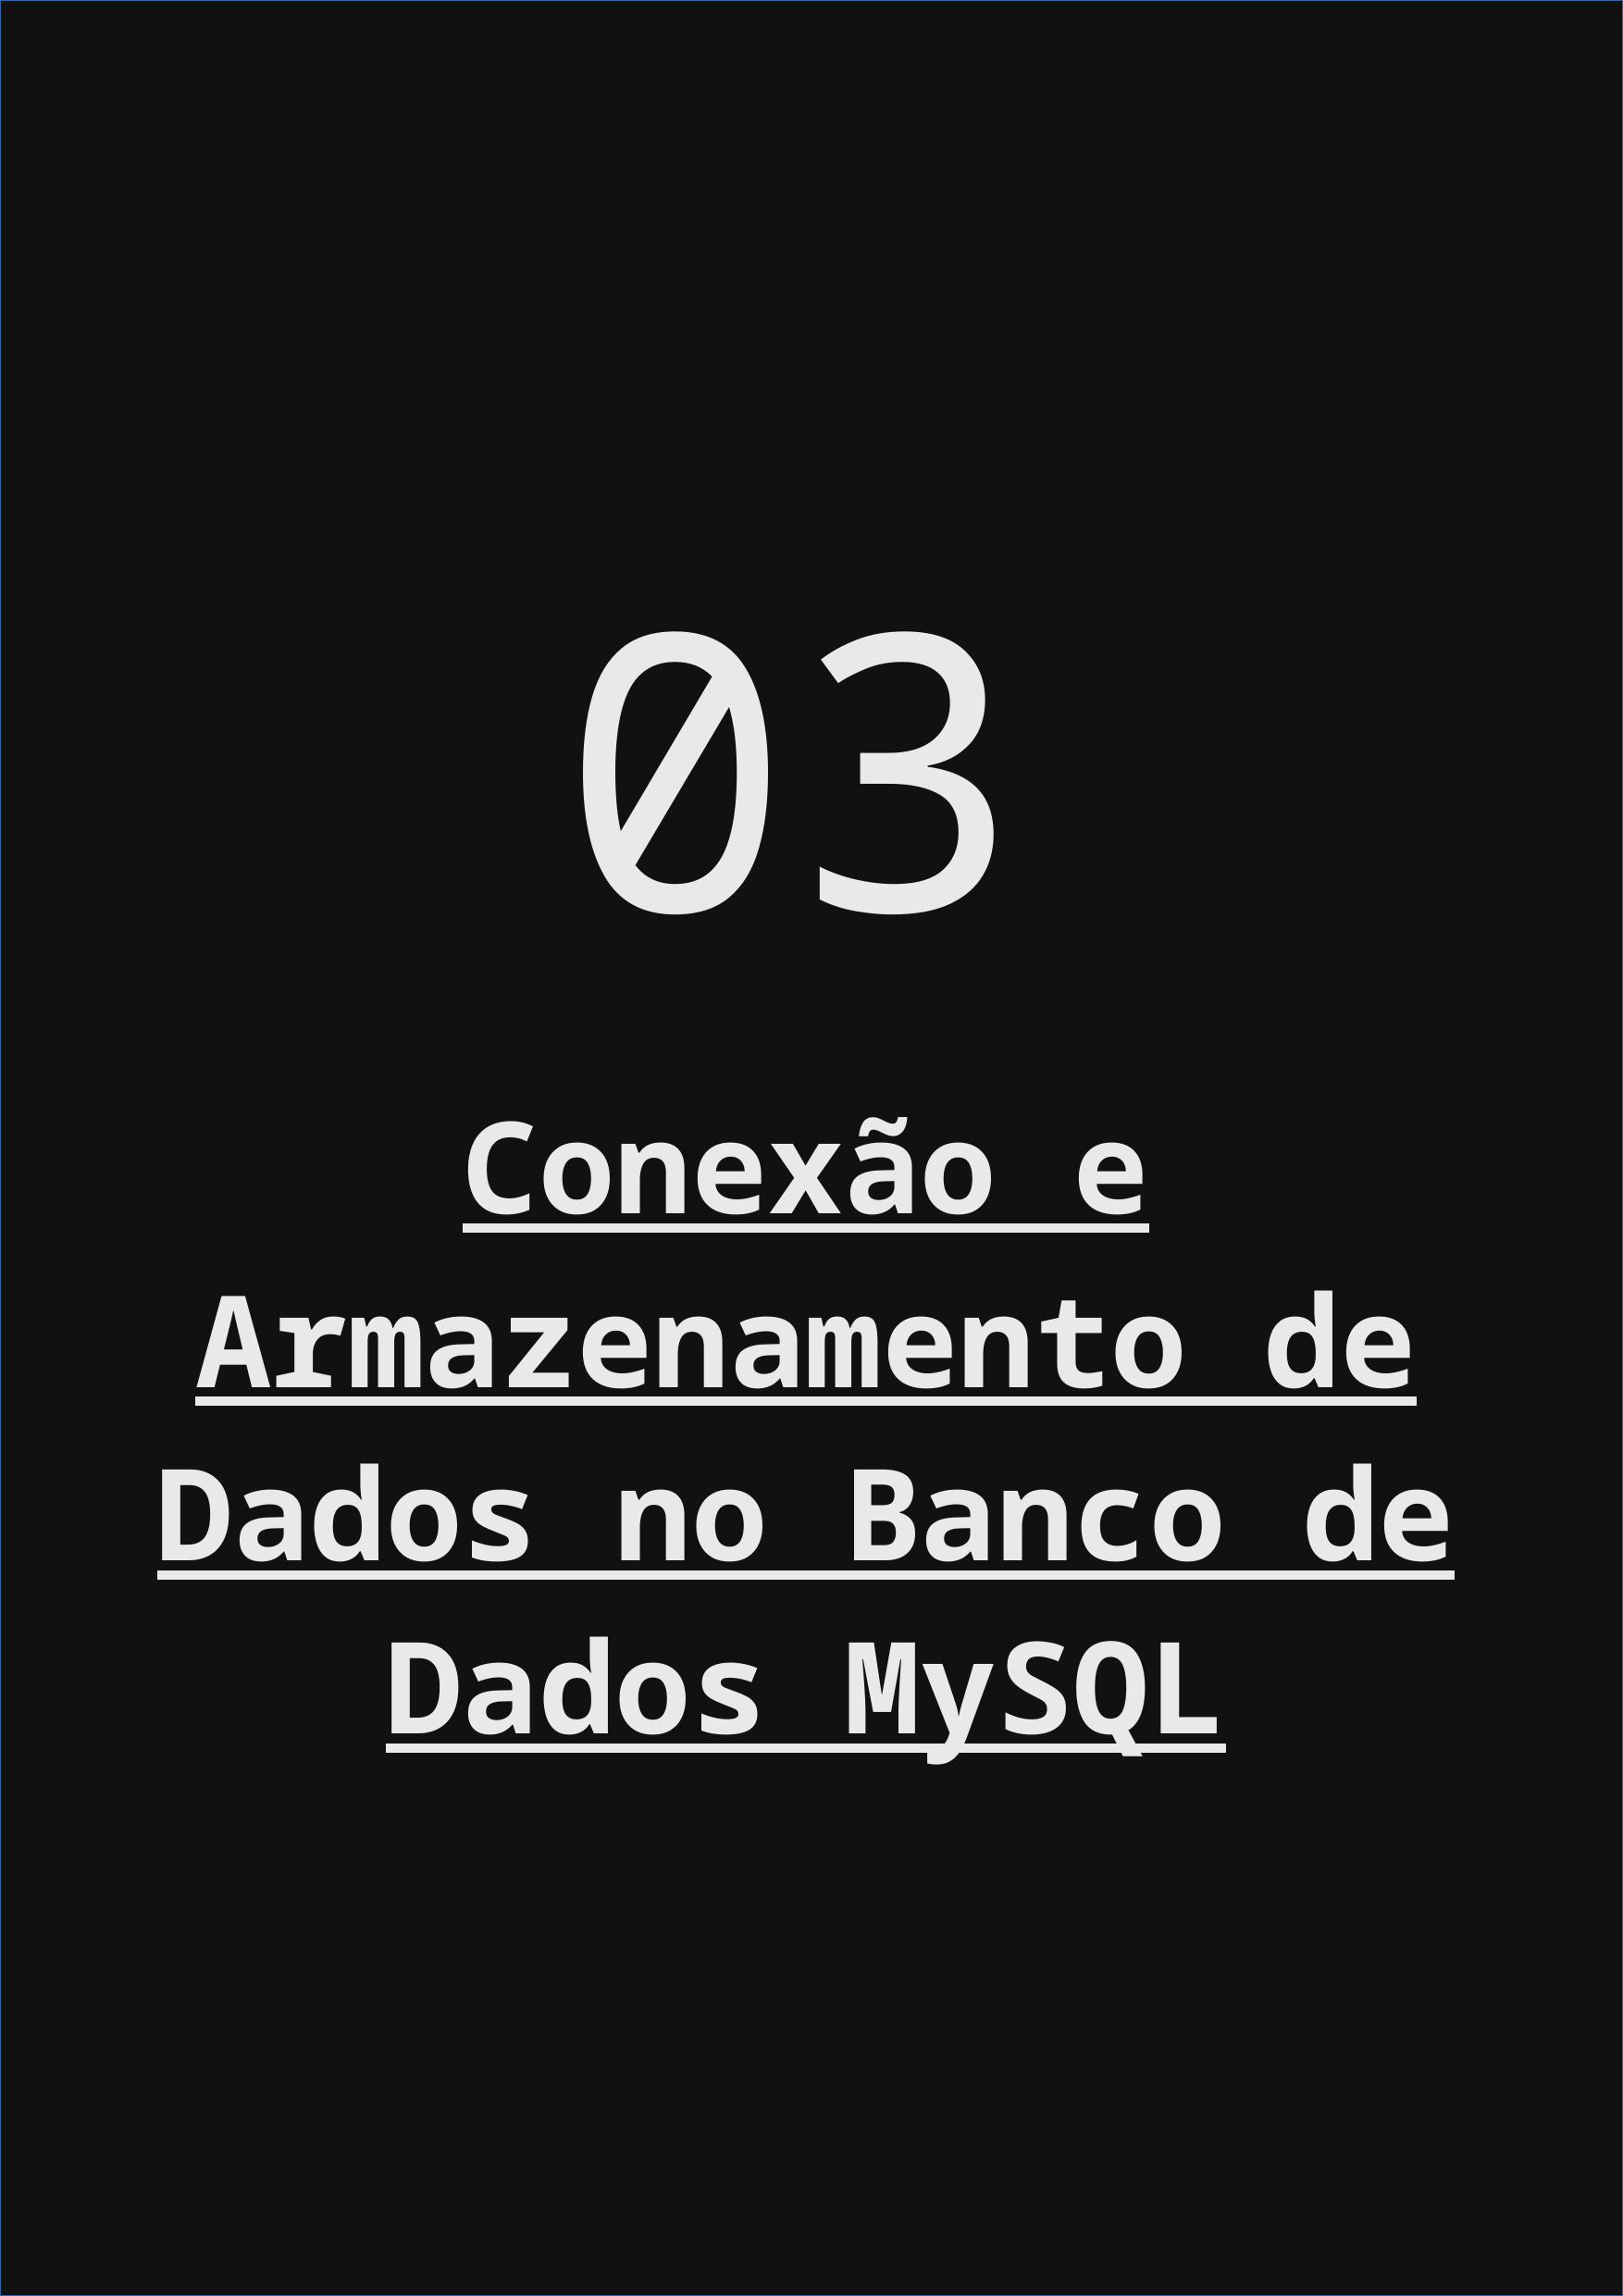

03
Conexão e Armazenamento de Dados no Banco de Dados MySQL